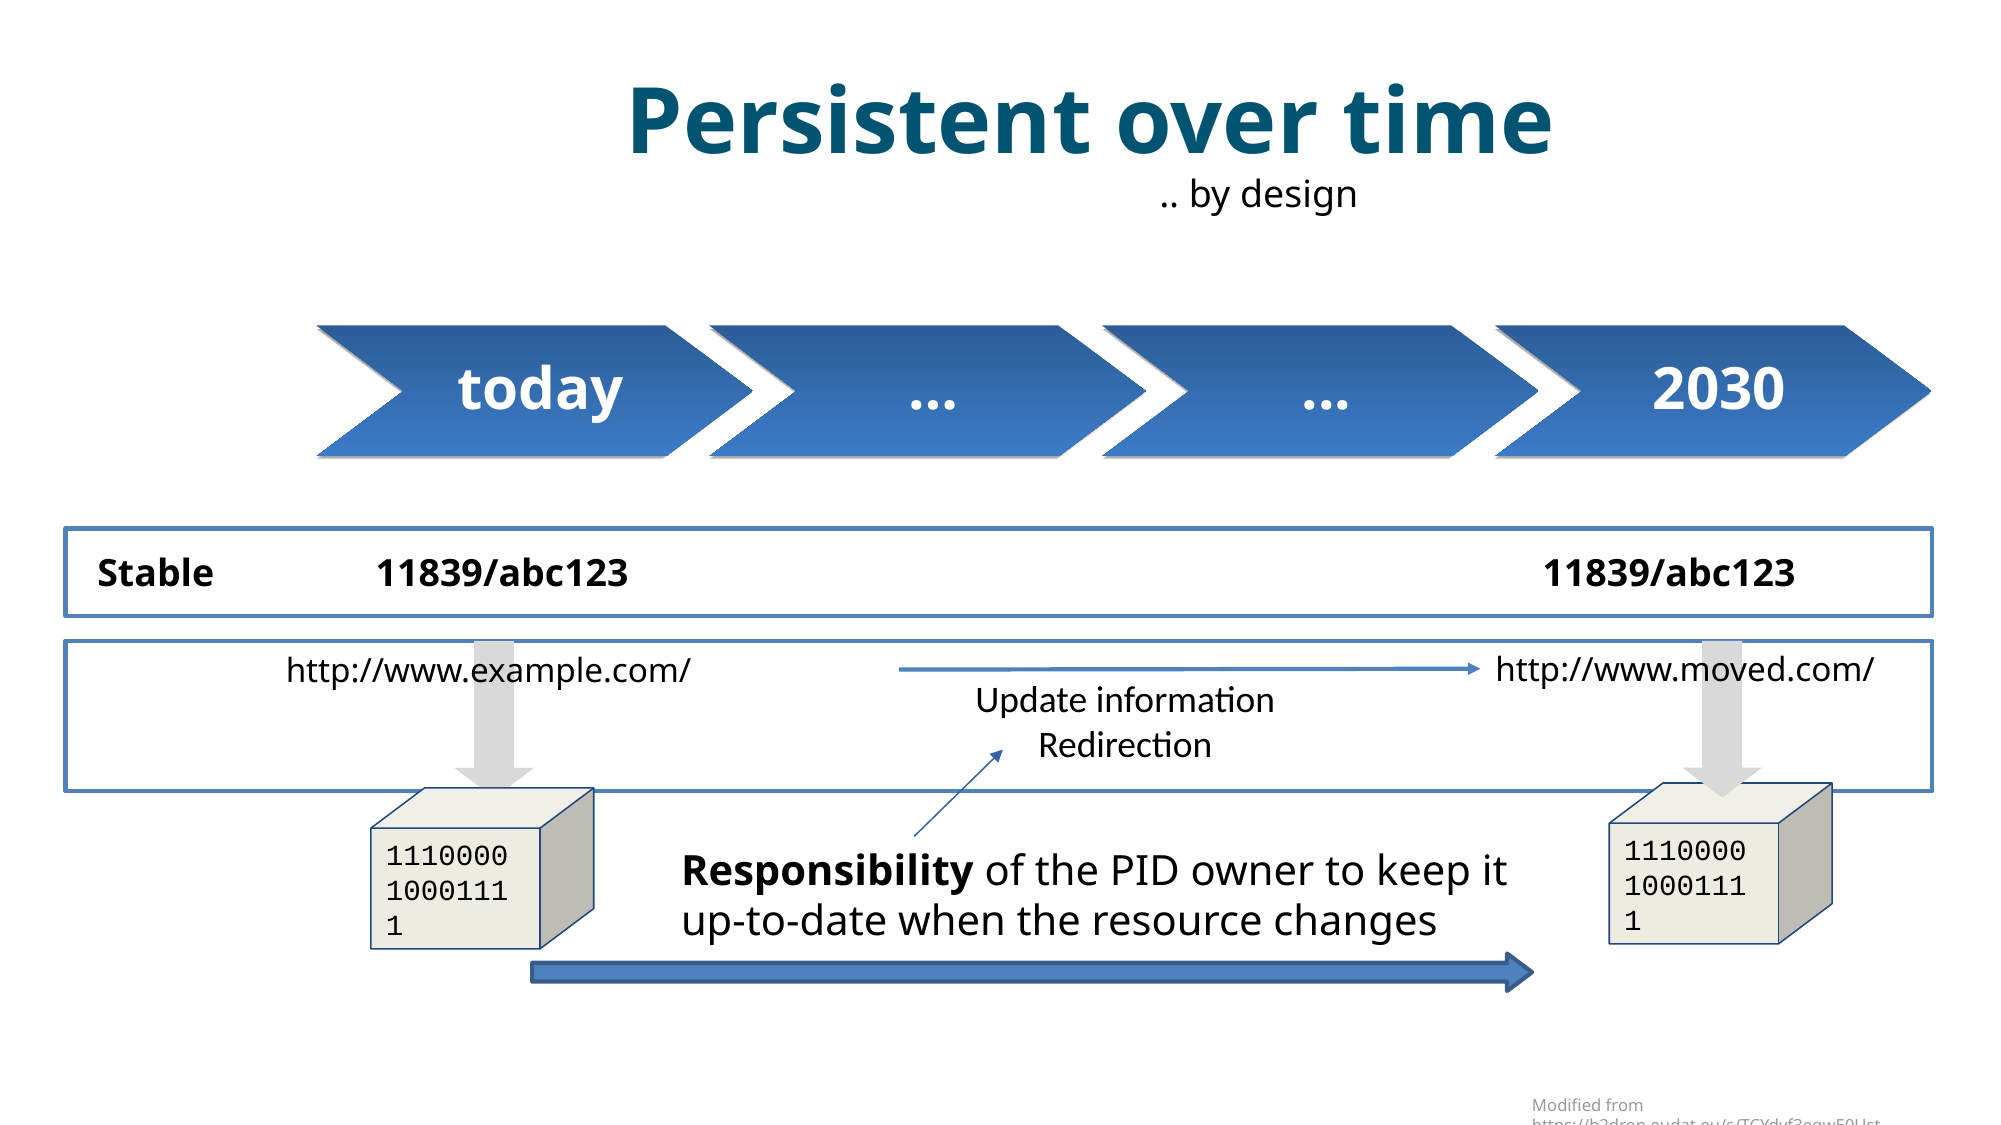

# Persistent over time
.. by design
today
…
...
2030
Stable
11839/abc123
11839/abc123
http://www.moved.com/
http://www.example.com/
Update information
Redirection
111000010001111
111000010001111
Responsibility of the PID owner to keep it up-to-date when the resource changes
Modified from https://b2drop.eudat.eu/s/TCYdyf3eqwE0Ust